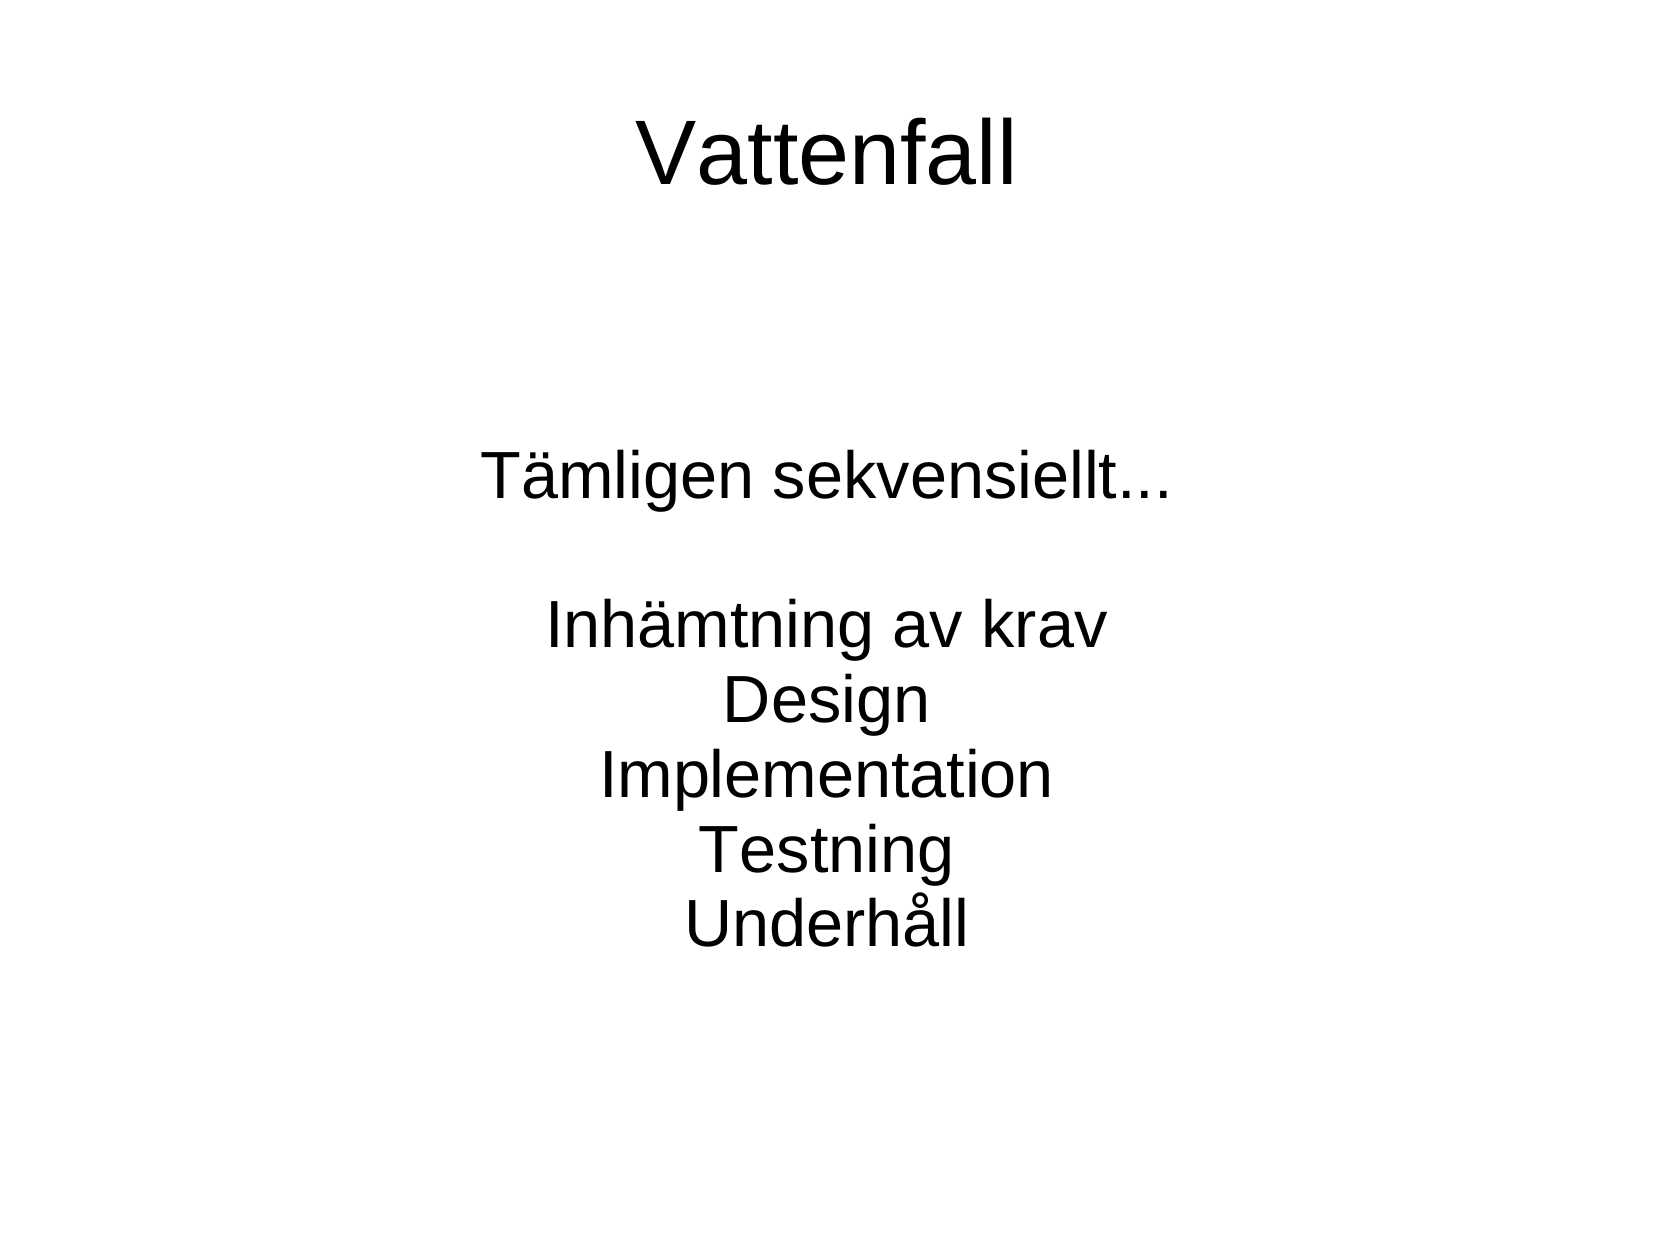

# Vattenfall
Tämligen sekvensiellt...
Inhämtning av krav
Design
Implementation
Testning
Underhåll